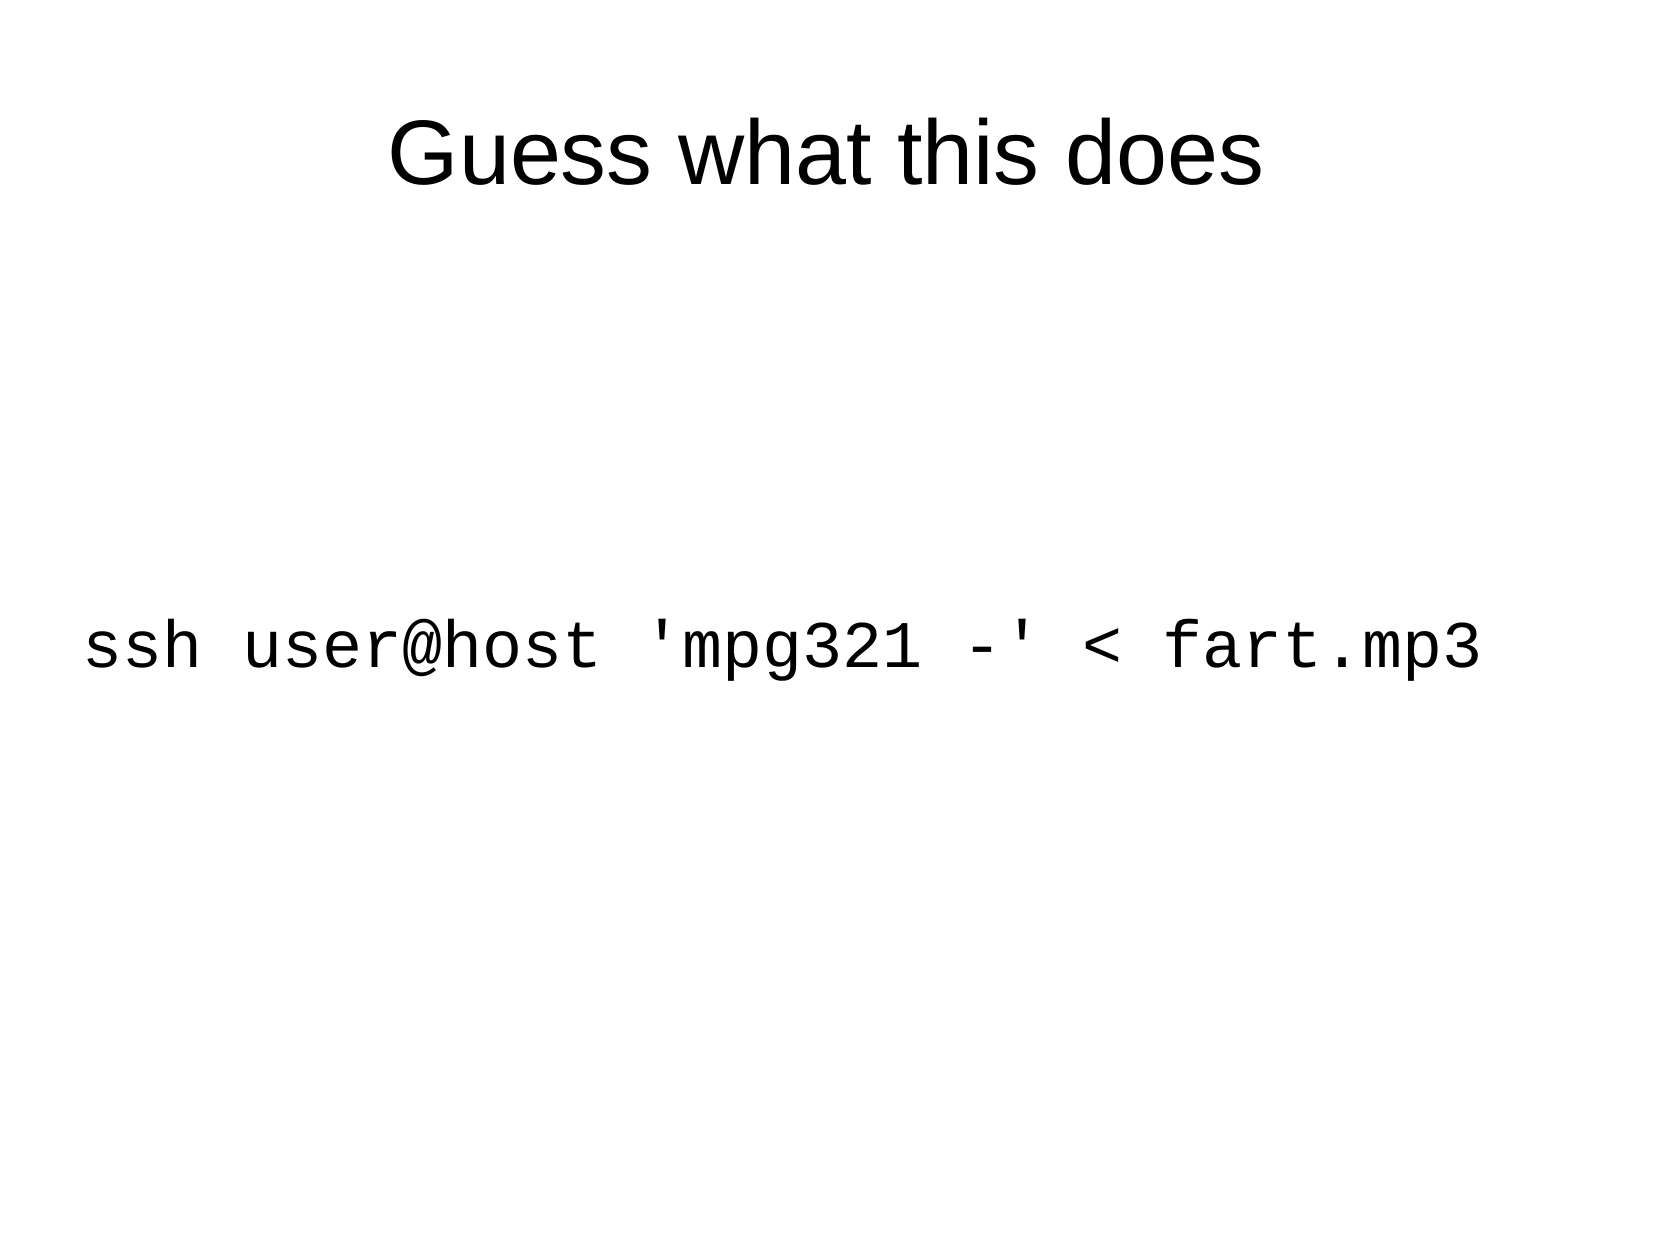

# Guess what this does
ssh user@host 'mpg321 -' < fart.mp3